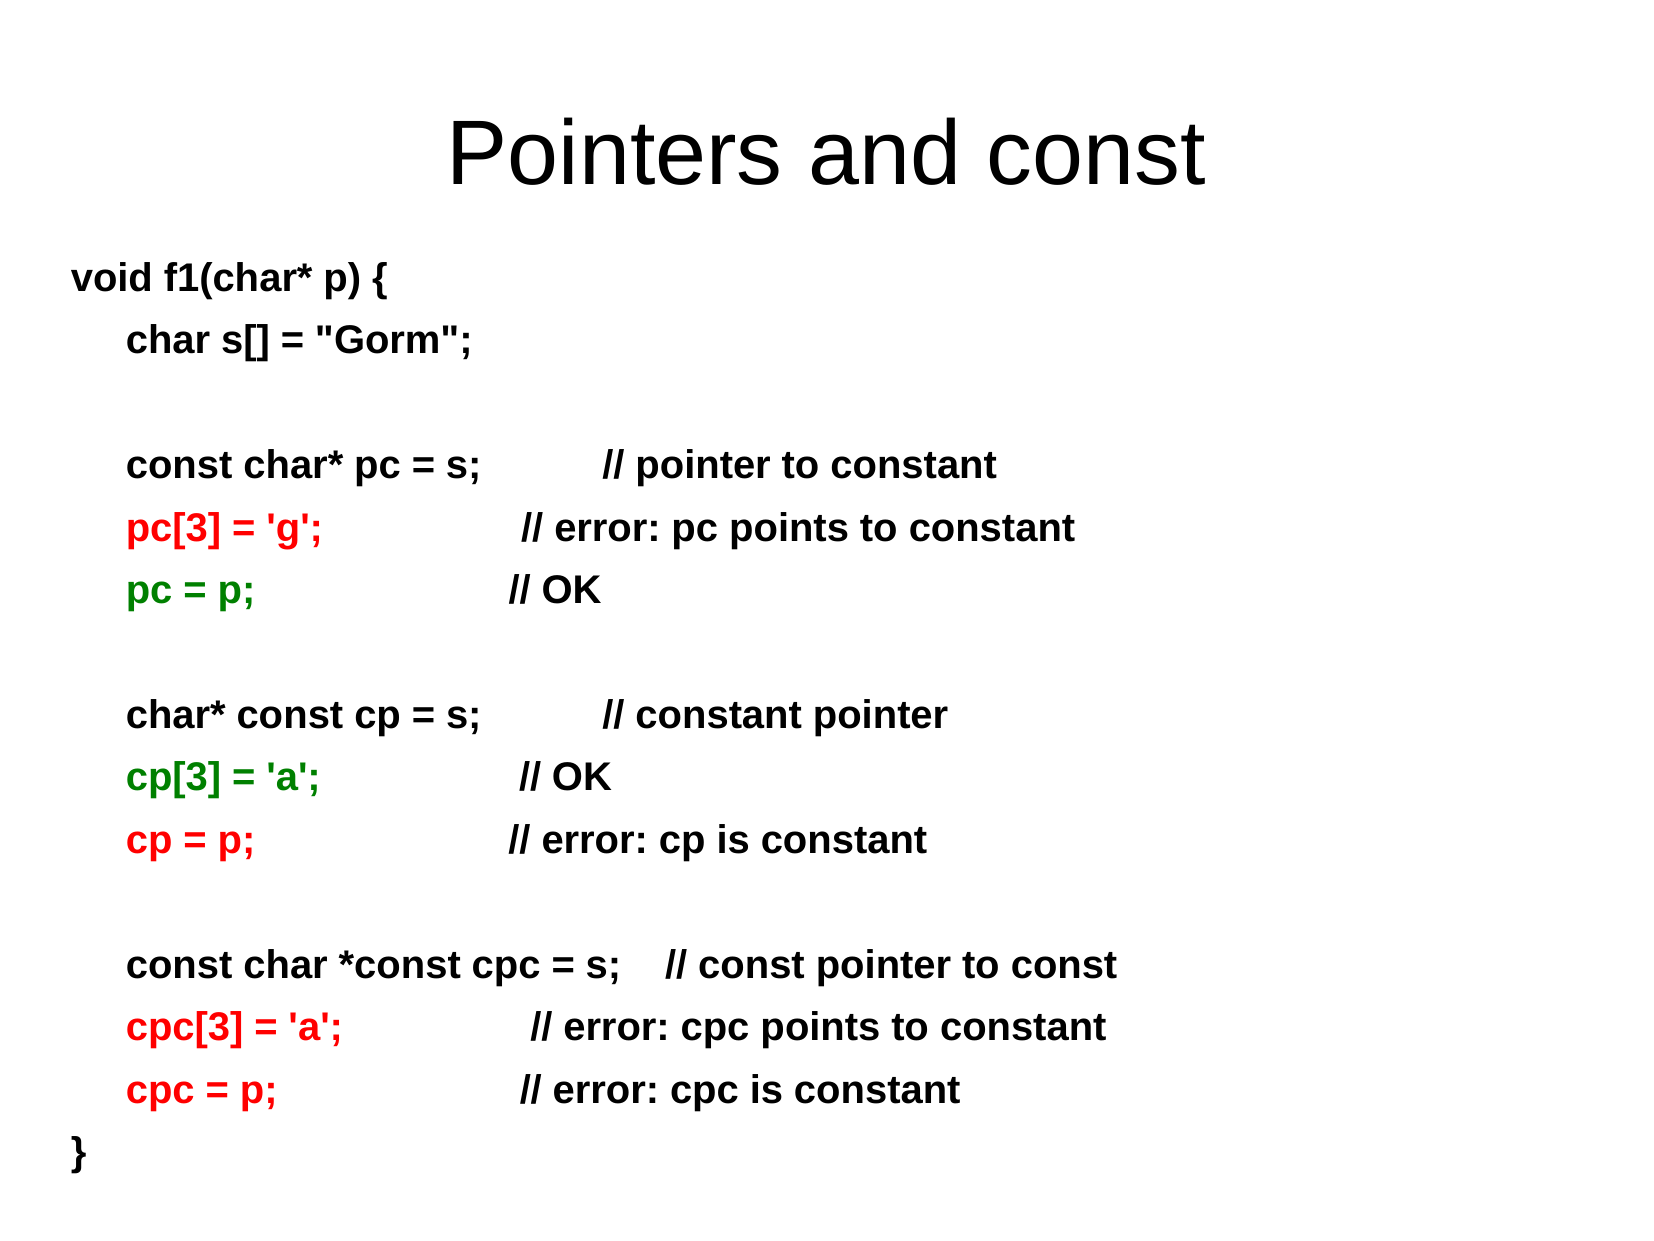

# Pointers and const
void f1(char* p) {
 char s[] = "Gorm";
 const char* pc = s; // pointer to constant
 pc[3] = 'g'; // error: pc points to constant
 pc = p; // OK
 char* const cp = s; // constant pointer
 cp[3] = 'a'; // OK
 cp = p; // error: cp is constant
 const char *const cpc = s; // const pointer to const
 cpc[3] = 'a'; // error: cpc points to constant
 cpc = p; // error: cpc is constant
}